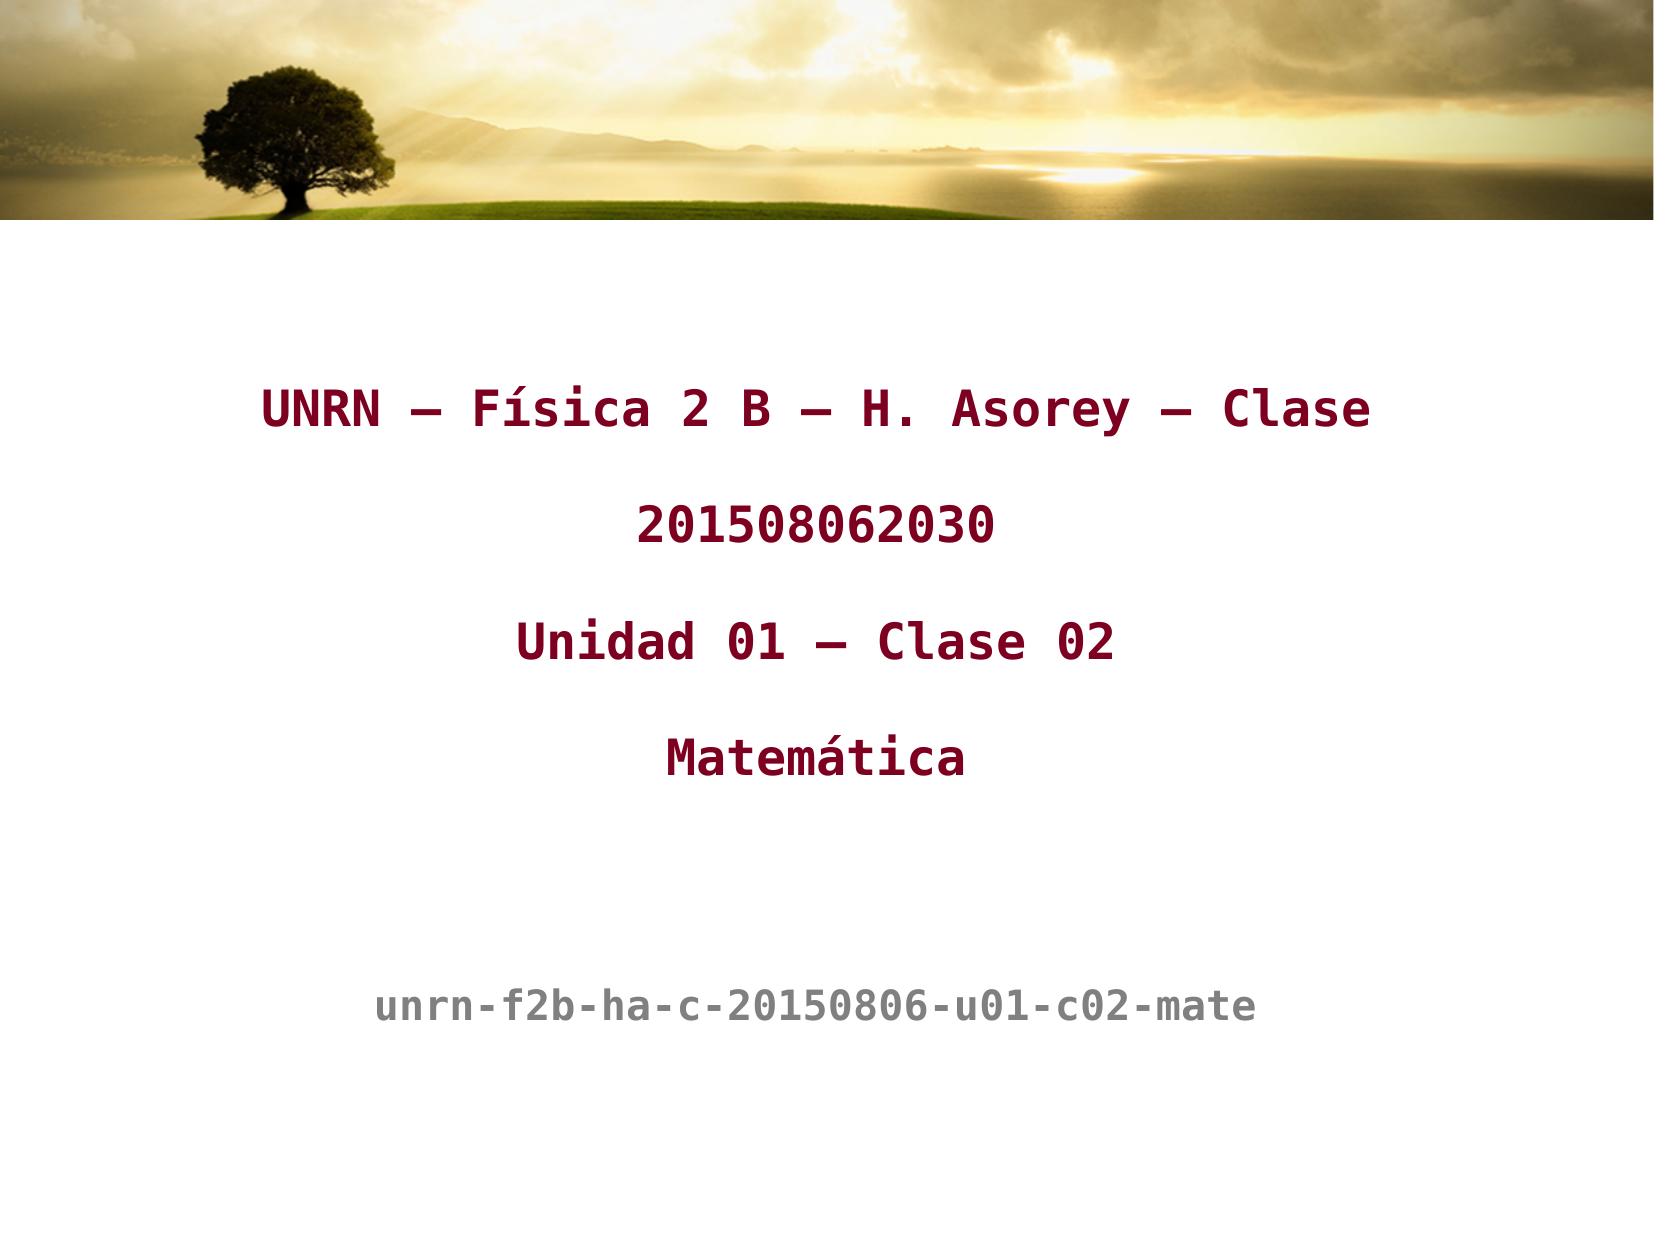

# UNRN – Física 2 B – H. Asorey – Clase
201508062030
Unidad 01 – Clase 02
Matemática
unrn-f2b-ha-c-20150806-u01-c02-mate